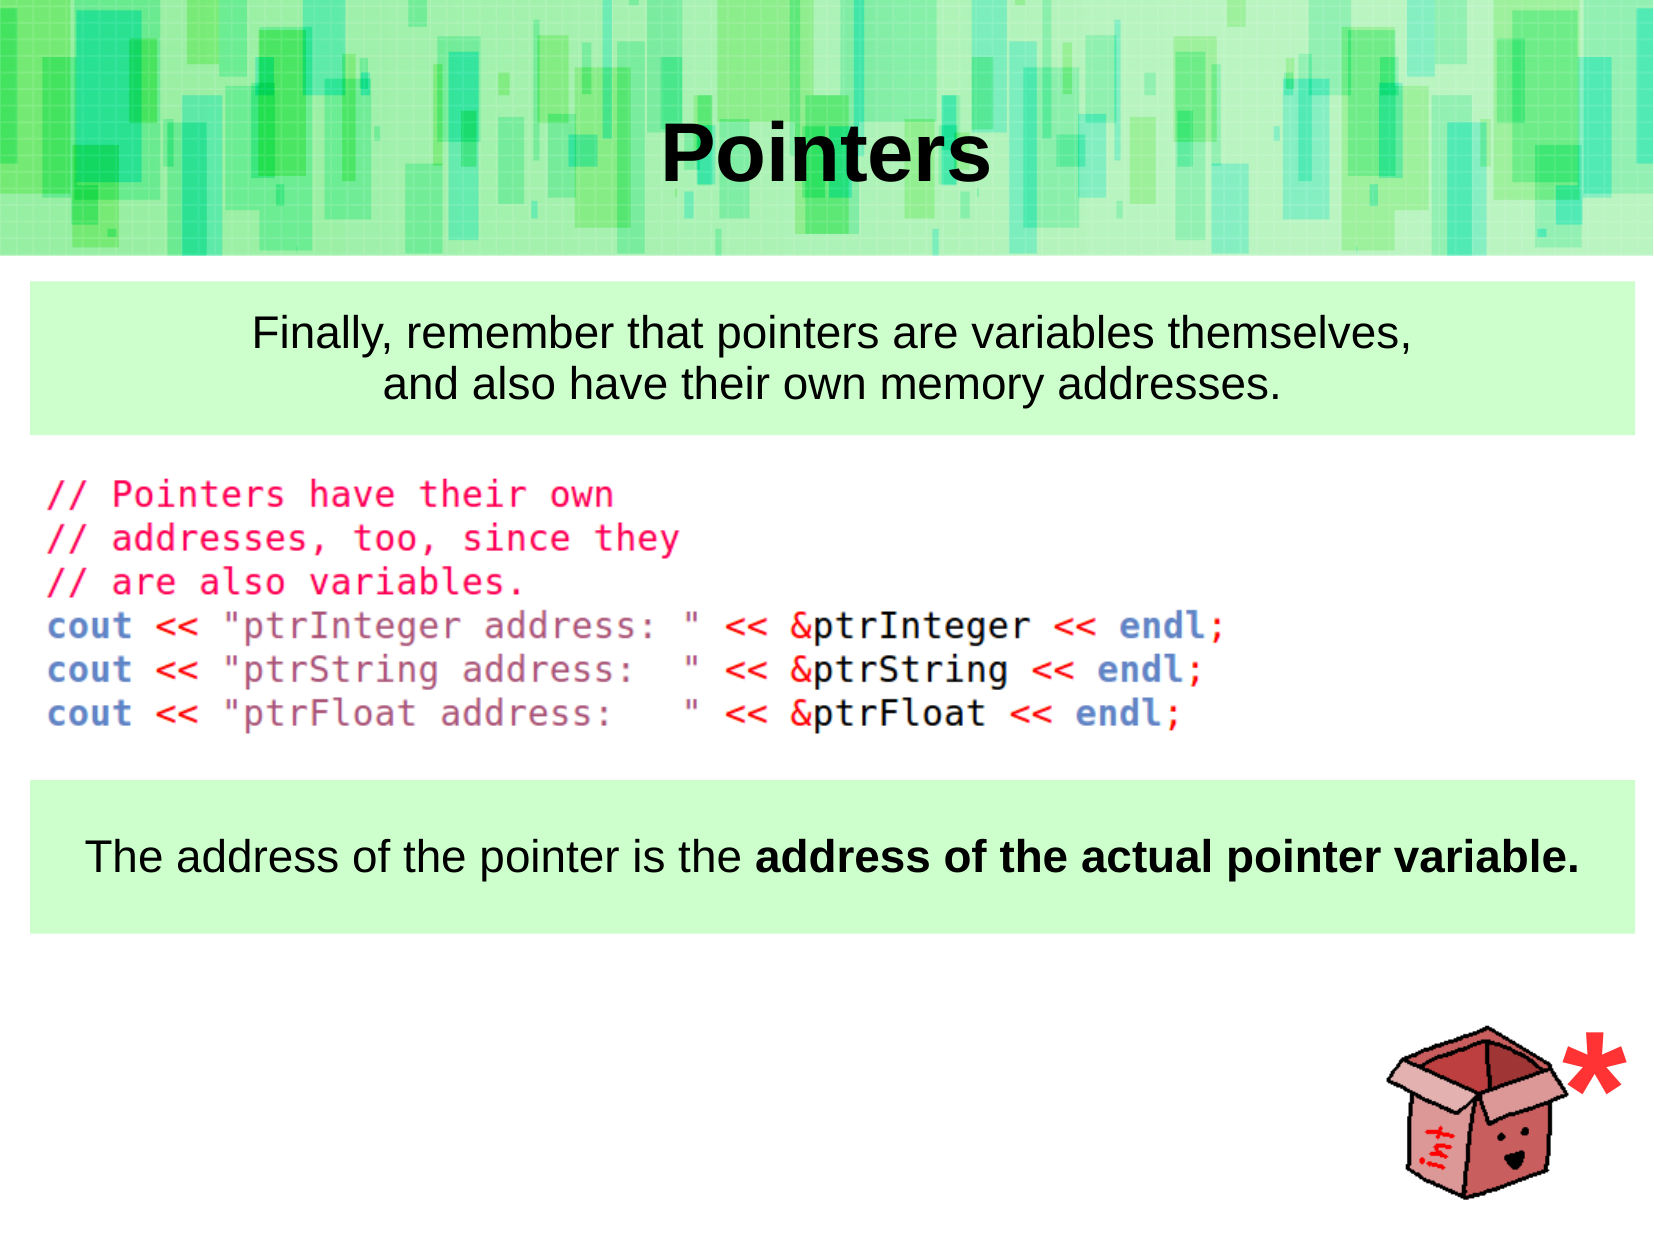

# Pointers
Finally, remember that pointers are variables themselves,
and also have their own memory addresses.
The address of the pointer is the address of the actual pointer variable.
*